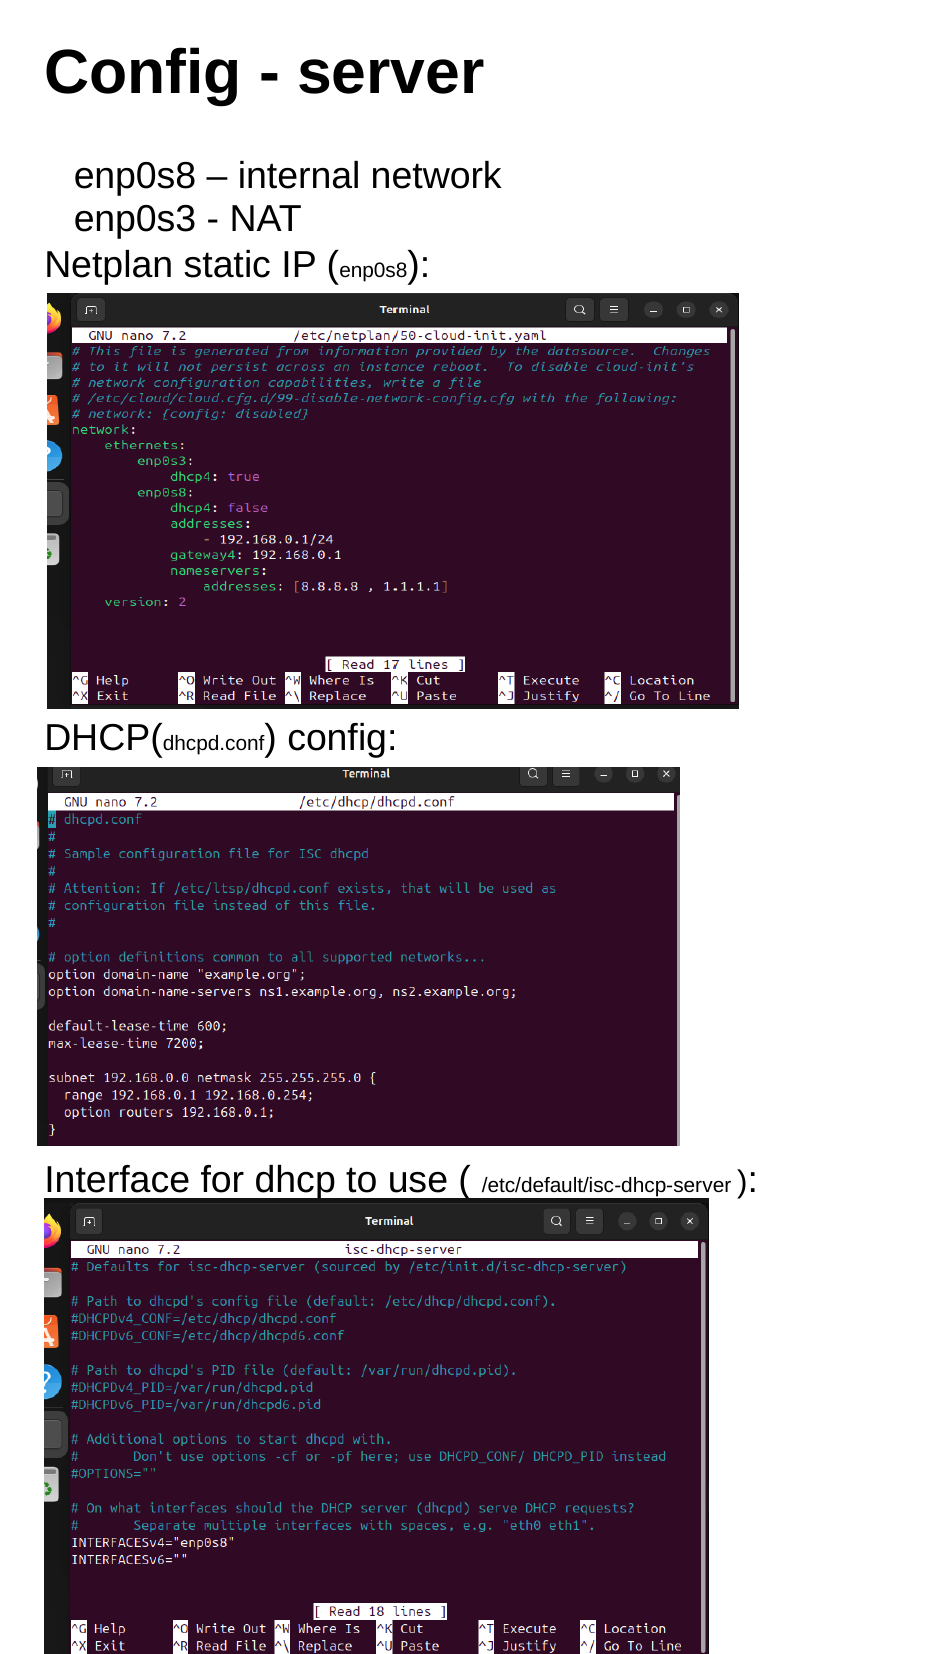

Config - server
enp0s8 – internal network
enp0s3 - NAT
Netplan static IP (enp0s8):
DHCP(dhcpd.conf) config:
Interface for dhcp to use ( /etc/default/isc-dhcp-server ):